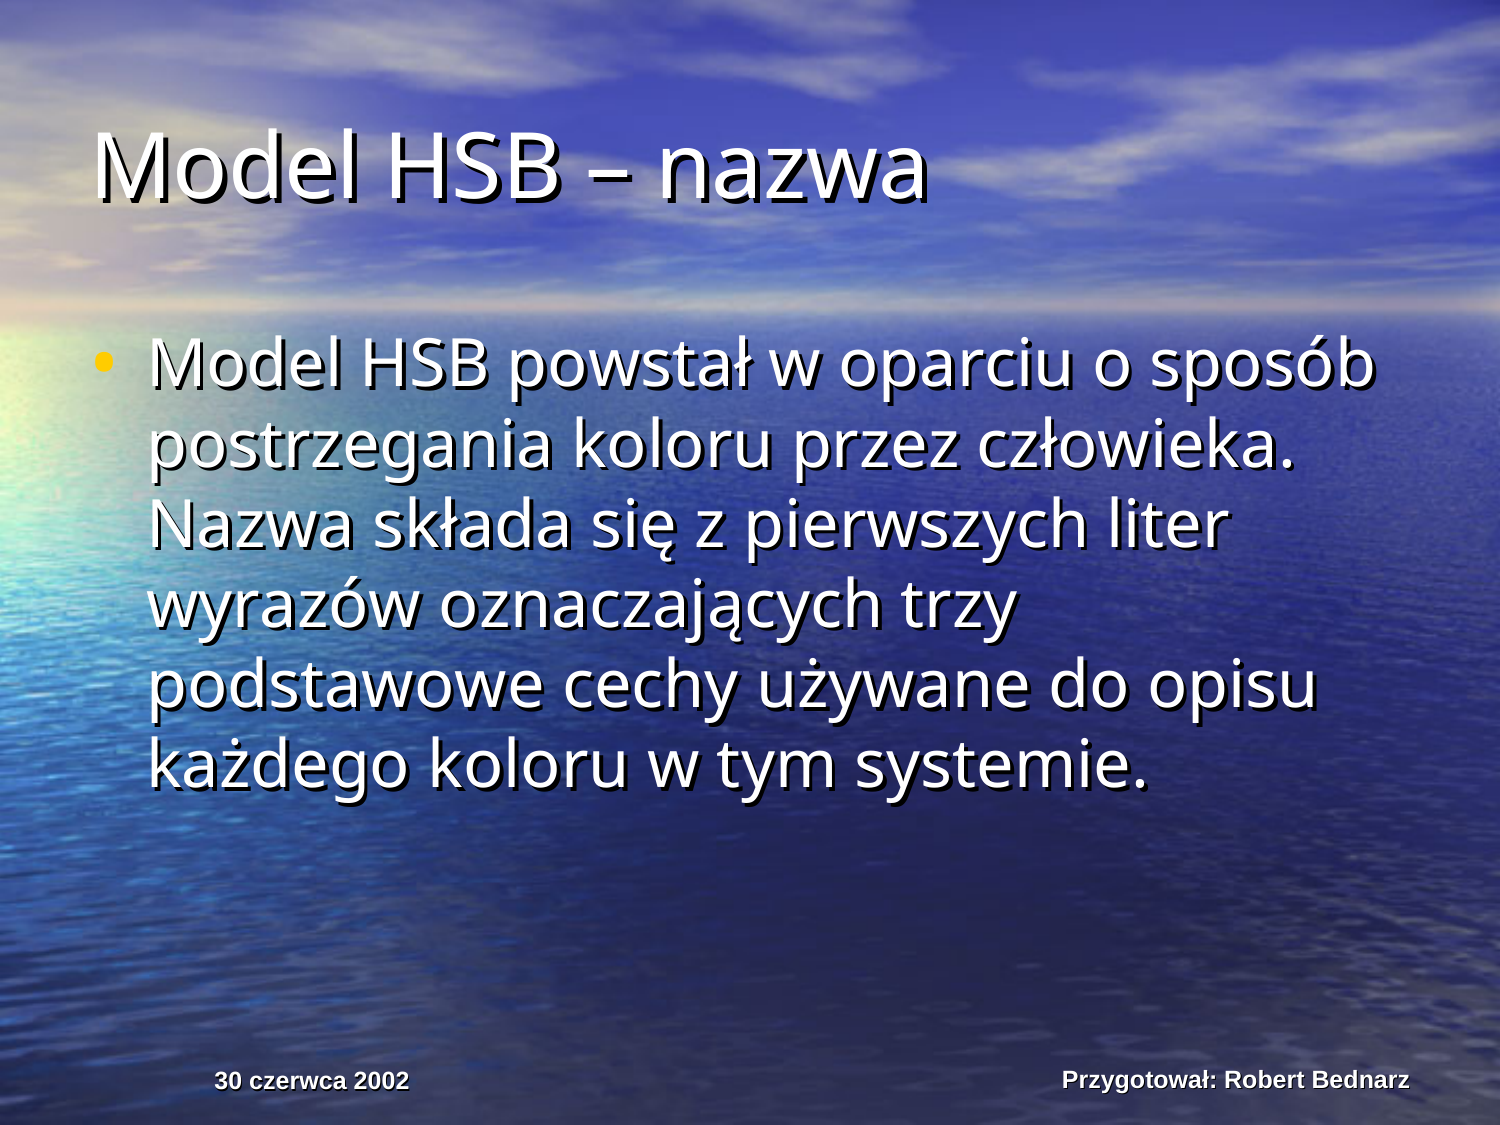

# Model HSB – nazwa
Model HSB powstał w oparciu o sposób postrzegania koloru przez człowieka. Nazwa składa się z pierwszych liter wyrazów oznaczających trzy podstawowe cechy używane do opisu każdego koloru w tym systemie.